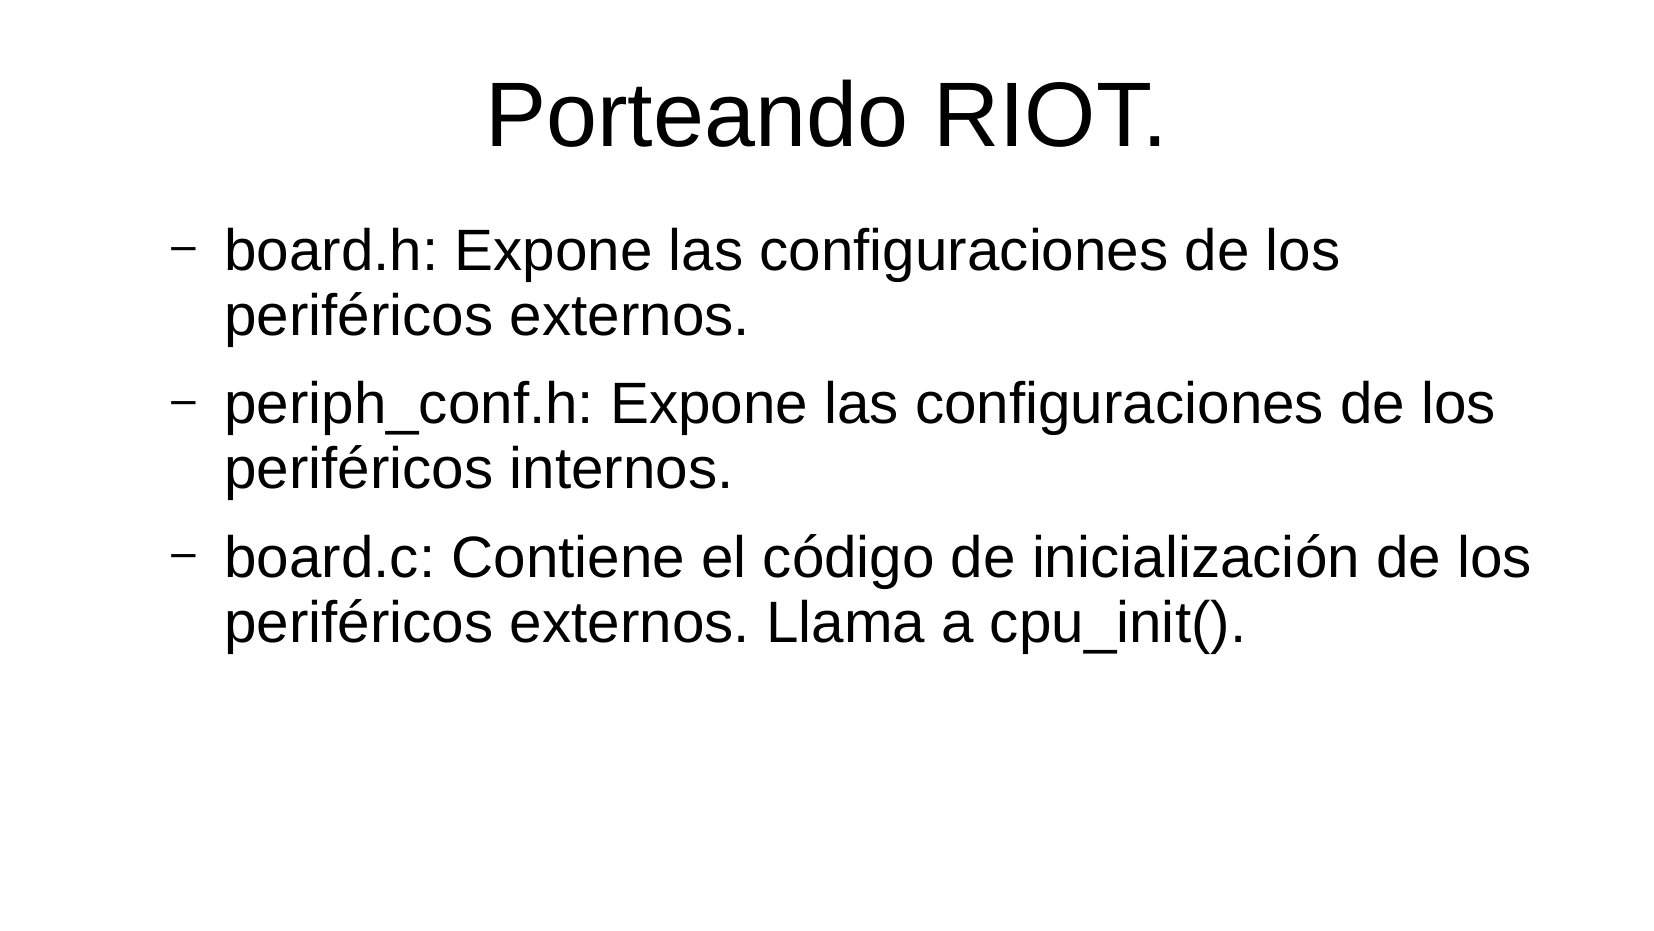

# Porteando RIOT.
board.h: Expone las configuraciones de los periféricos externos.
periph_conf.h: Expone las configuraciones de los periféricos internos.
board.c: Contiene el código de inicialización de los periféricos externos. Llama a cpu_init().